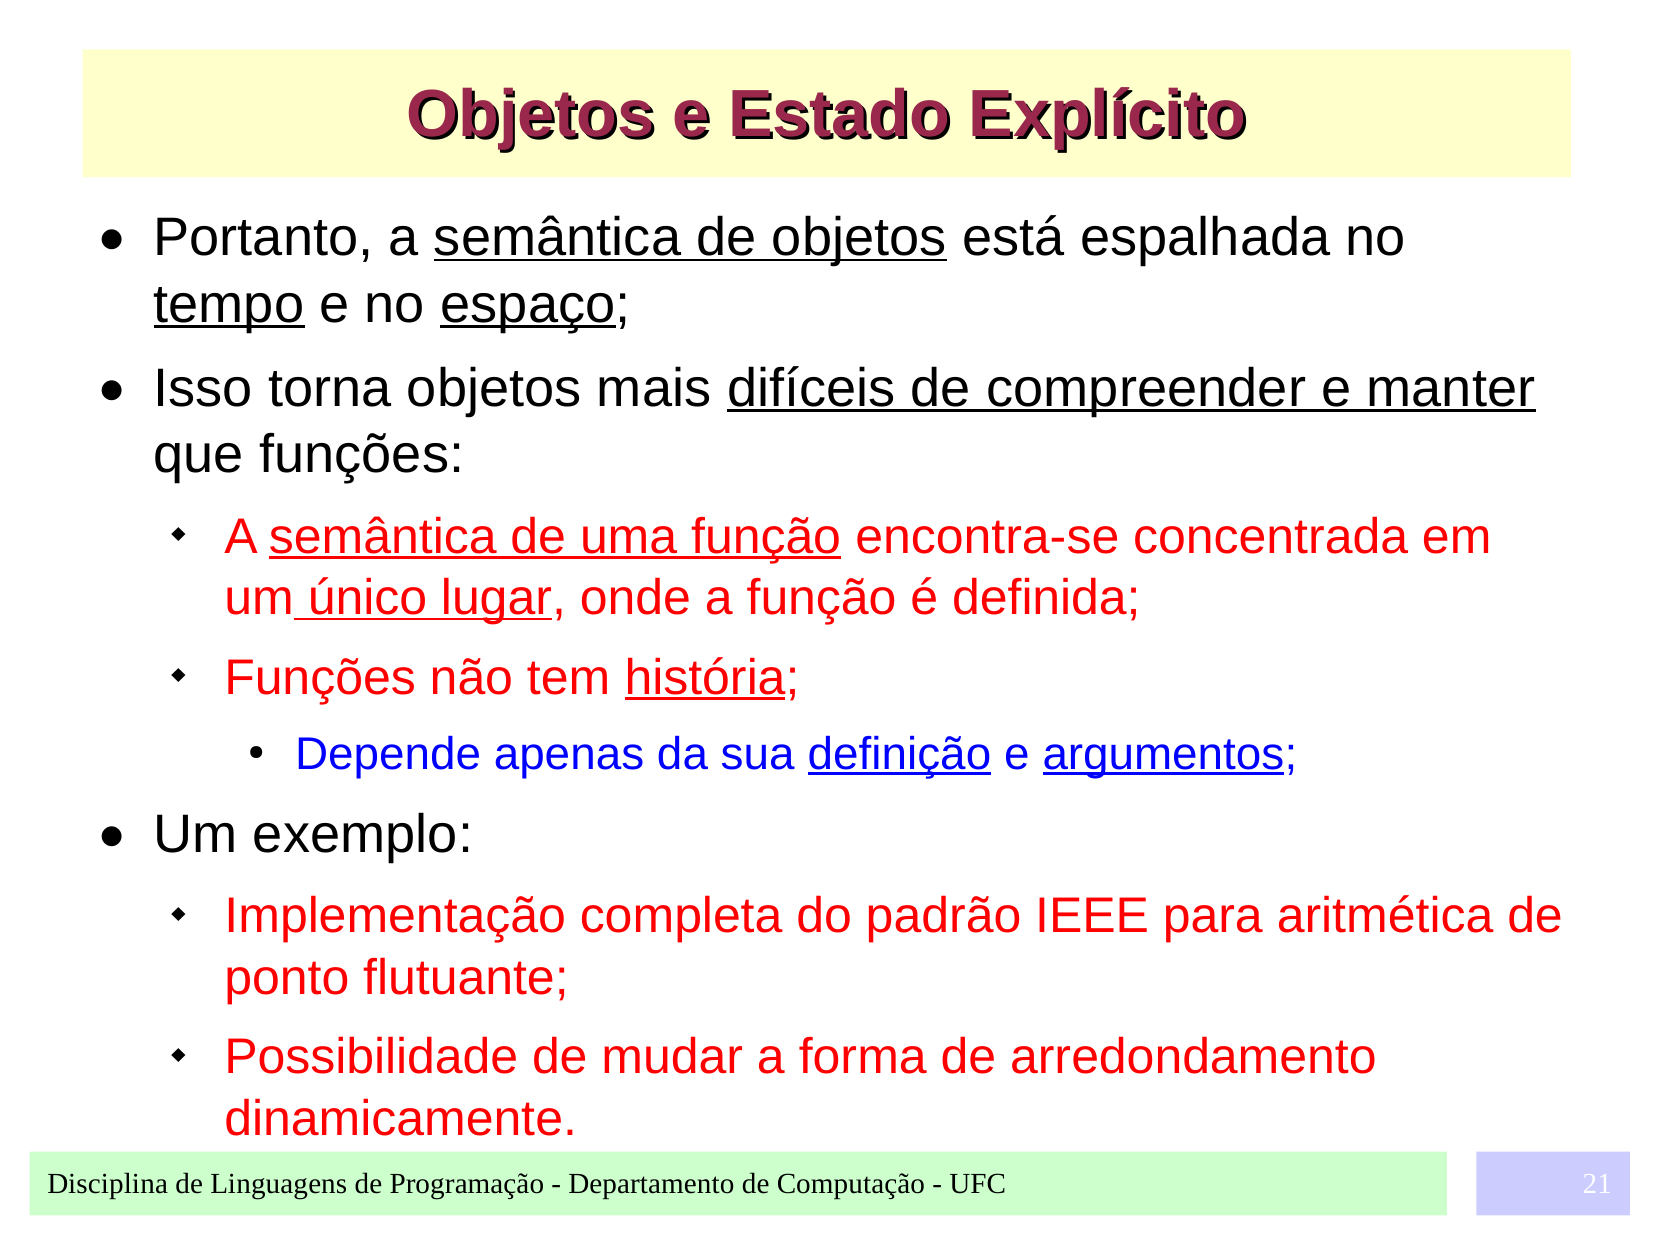

# Objetos e Estado Explícito
Portanto, a semântica de objetos está espalhada no tempo e no espaço;
Isso torna objetos mais difíceis de compreender e manter que funções:
A semântica de uma função encontra-se concentrada em um único lugar, onde a função é definida;
Funções não tem história;
Depende apenas da sua definição e argumentos;
Um exemplo:
Implementação completa do padrão IEEE para aritmética de ponto flutuante;
Possibilidade de mudar a forma de arredondamento dinamicamente.
Disciplina de Linguagens de Programação - Departamento de Computação - UFC
21